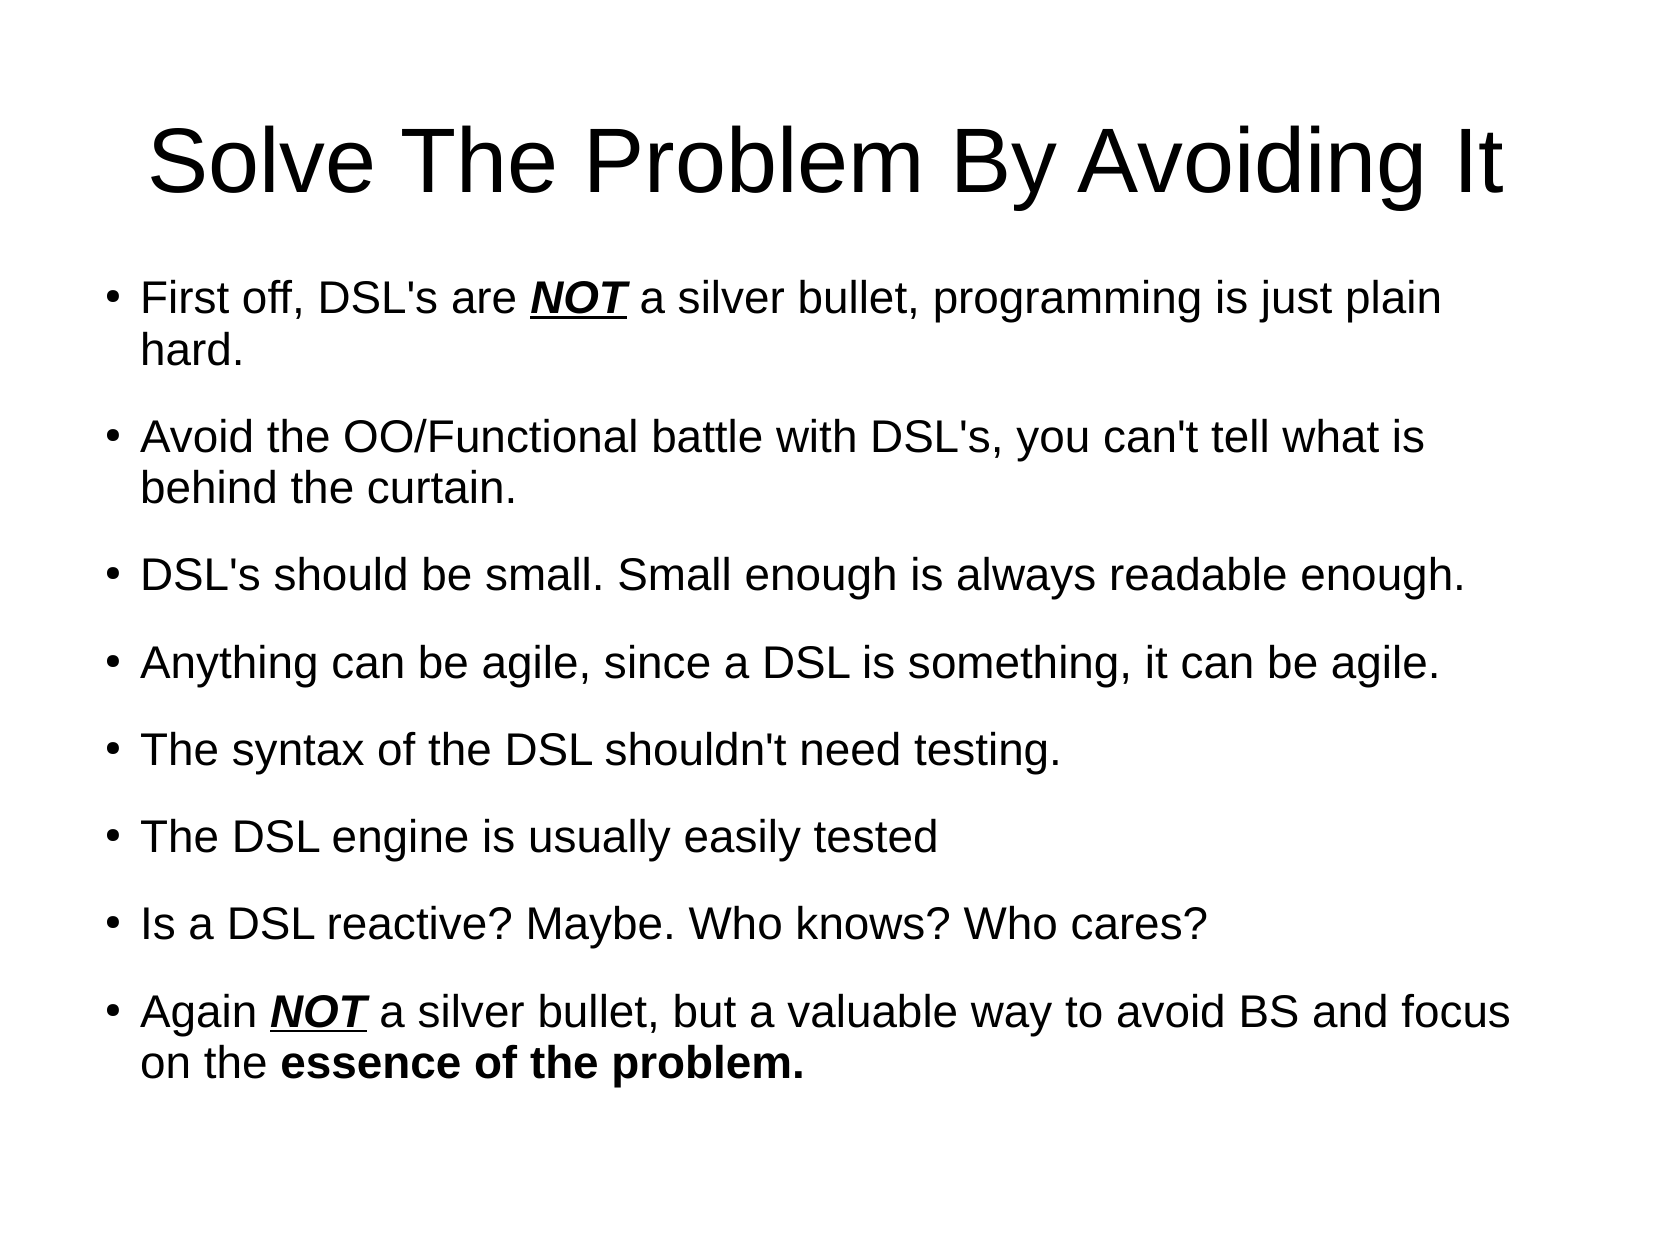

# Solve The Problem By Avoiding It
First off, DSL's are NOT a silver bullet, programming is just plain hard.
Avoid the OO/Functional battle with DSL's, you can't tell what is behind the curtain.
DSL's should be small. Small enough is always readable enough.
Anything can be agile, since a DSL is something, it can be agile.
The syntax of the DSL shouldn't need testing.
The DSL engine is usually easily tested
Is a DSL reactive? Maybe. Who knows? Who cares?
Again NOT a silver bullet, but a valuable way to avoid BS and focus on the essence of the problem.